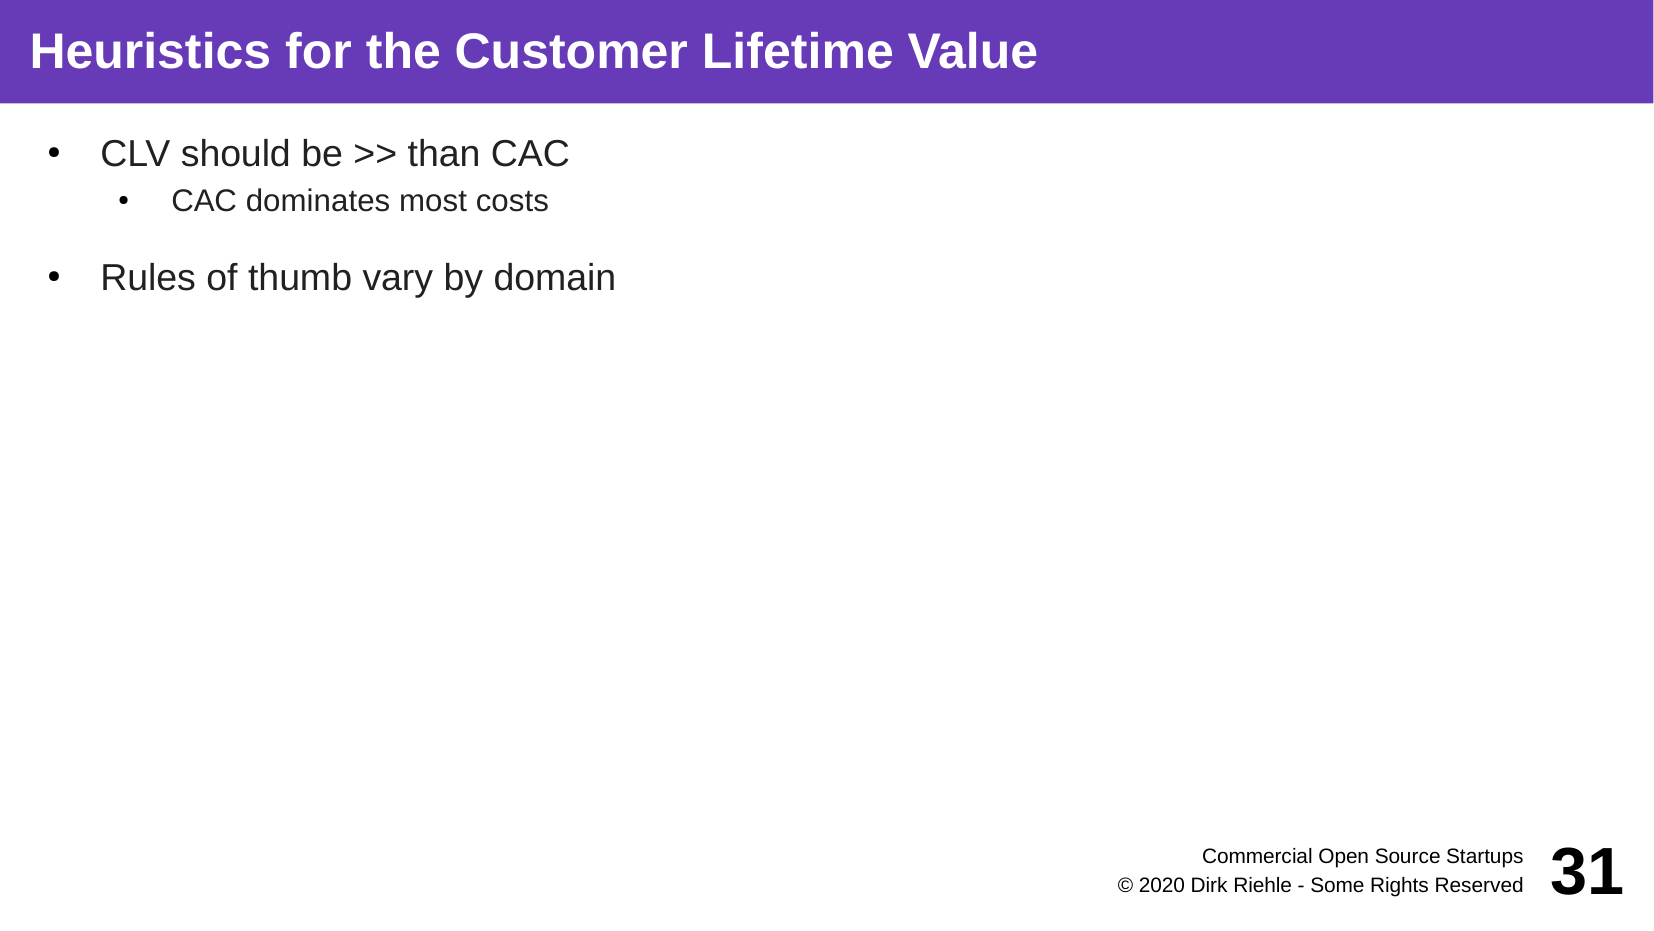

# Heuristics for the Customer Lifetime Value
CLV should be >> than CAC
CAC dominates most costs
Rules of thumb vary by domain
Commercial Open Source Startups
31
© 2020 Dirk Riehle - Some Rights Reserved